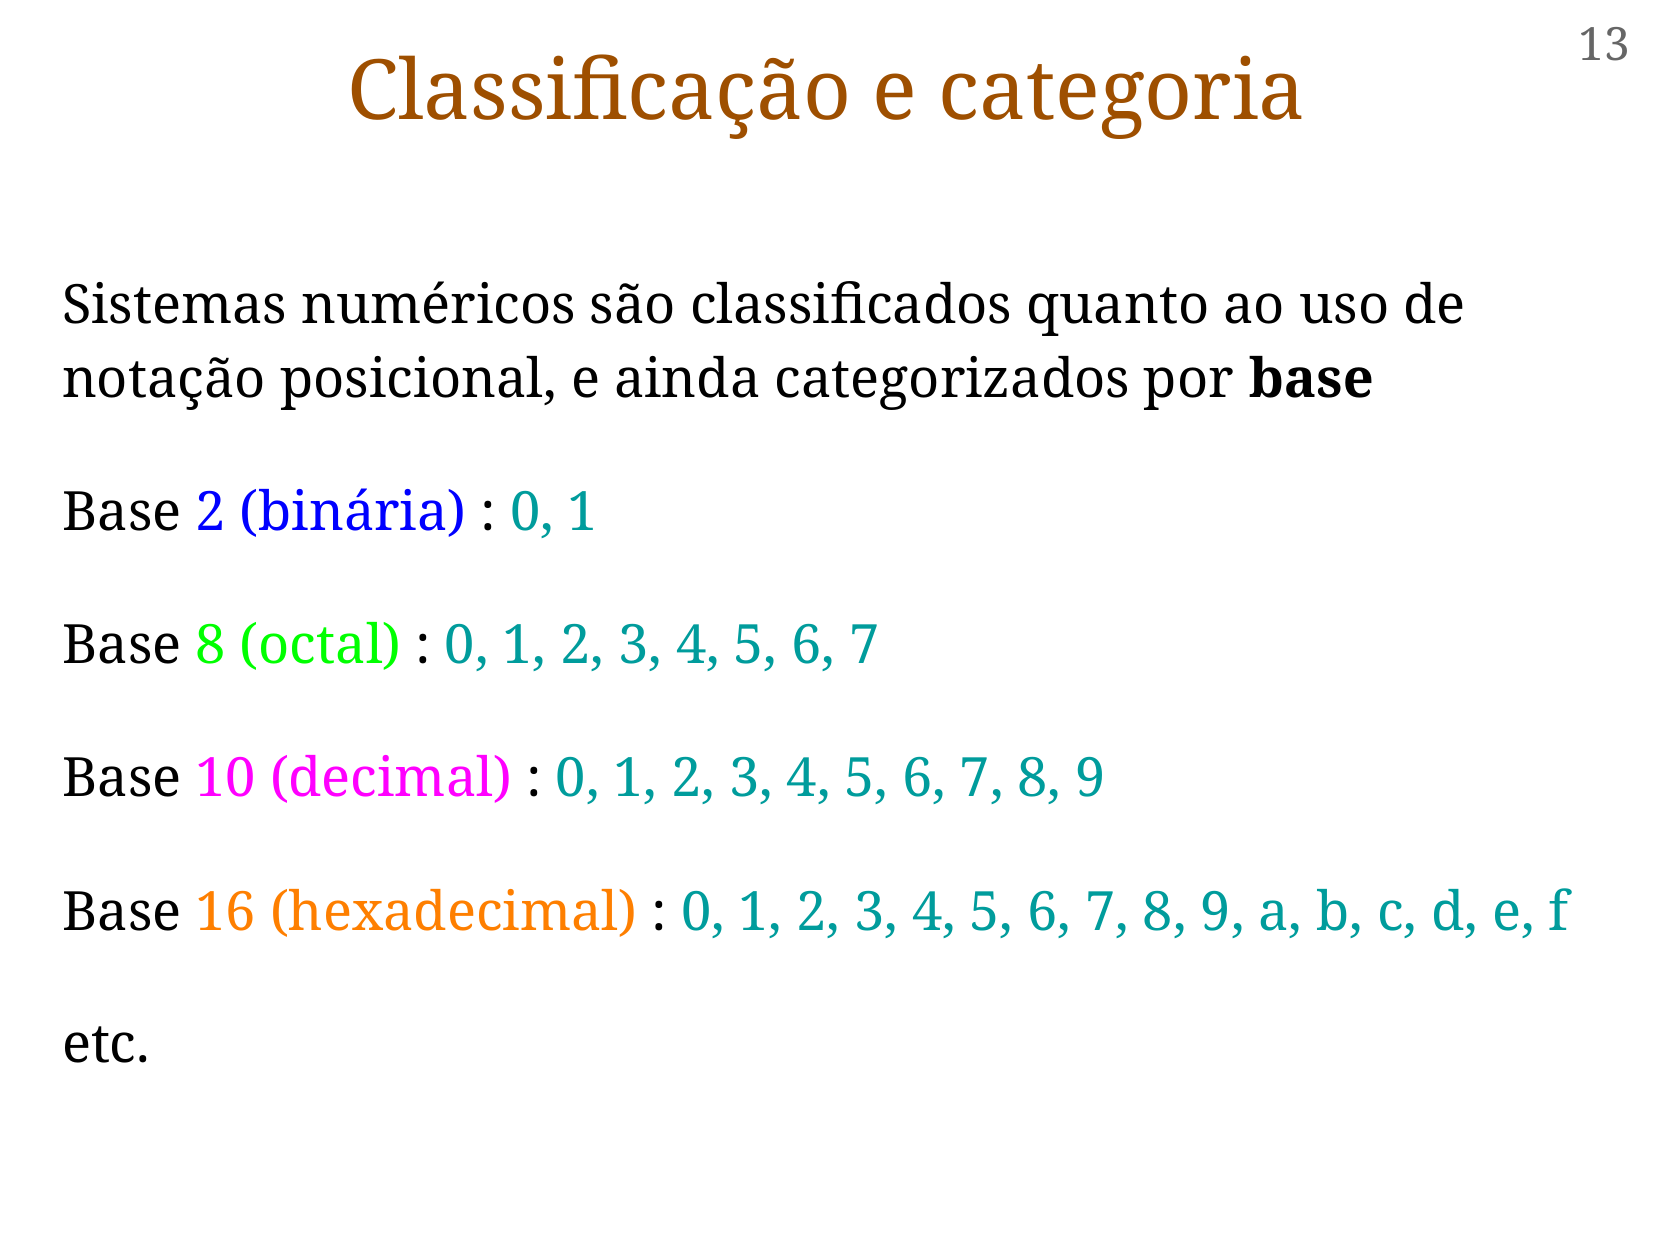

13
Classificação e categoria
# Sistemas numéricos são classificados quanto ao uso de notação posicional, e ainda categorizados por base
Base 2 (binária) : 0, 1
Base 8 (octal) : 0, 1, 2, 3, 4, 5, 6, 7
Base 10 (decimal) : 0, 1, 2, 3, 4, 5, 6, 7, 8, 9
Base 16 (hexadecimal) : 0, 1, 2, 3, 4, 5, 6, 7, 8, 9, a, b, c, d, e, f
etc.